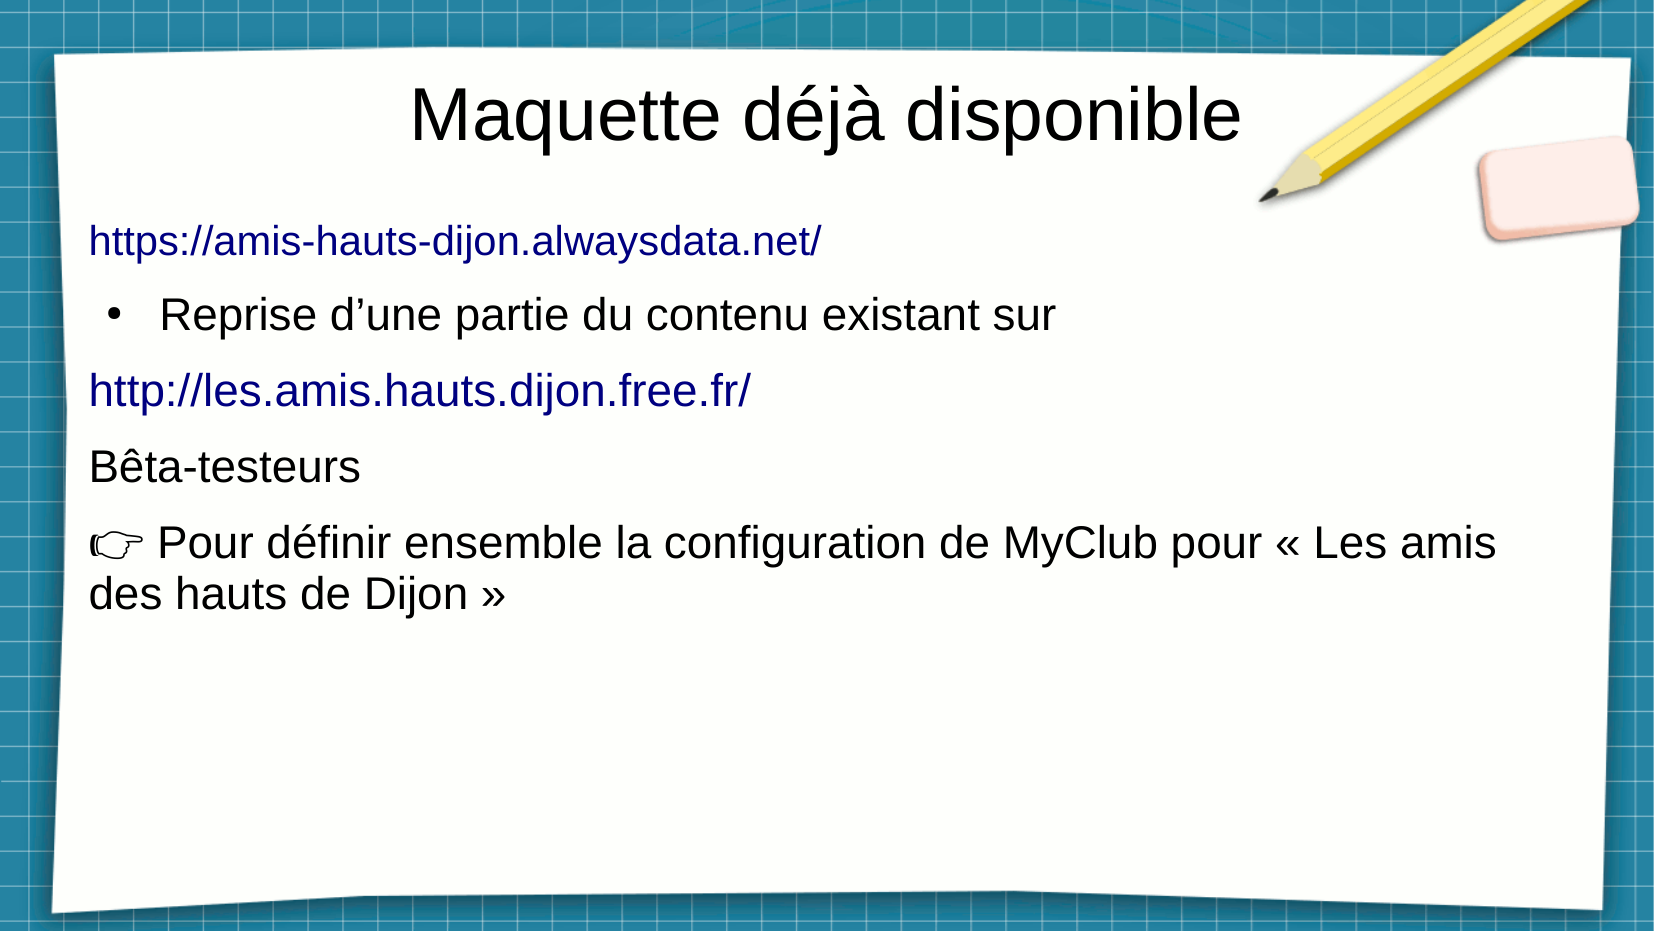

# Maquette déjà disponible
https://amis-hauts-dijon.alwaysdata.net/
Reprise d’une partie du contenu existant sur
http://les.amis.hauts.dijon.free.fr/
Bêta-testeurs
👉 Pour définir ensemble la configuration de MyClub pour « Les amis des hauts de Dijon »